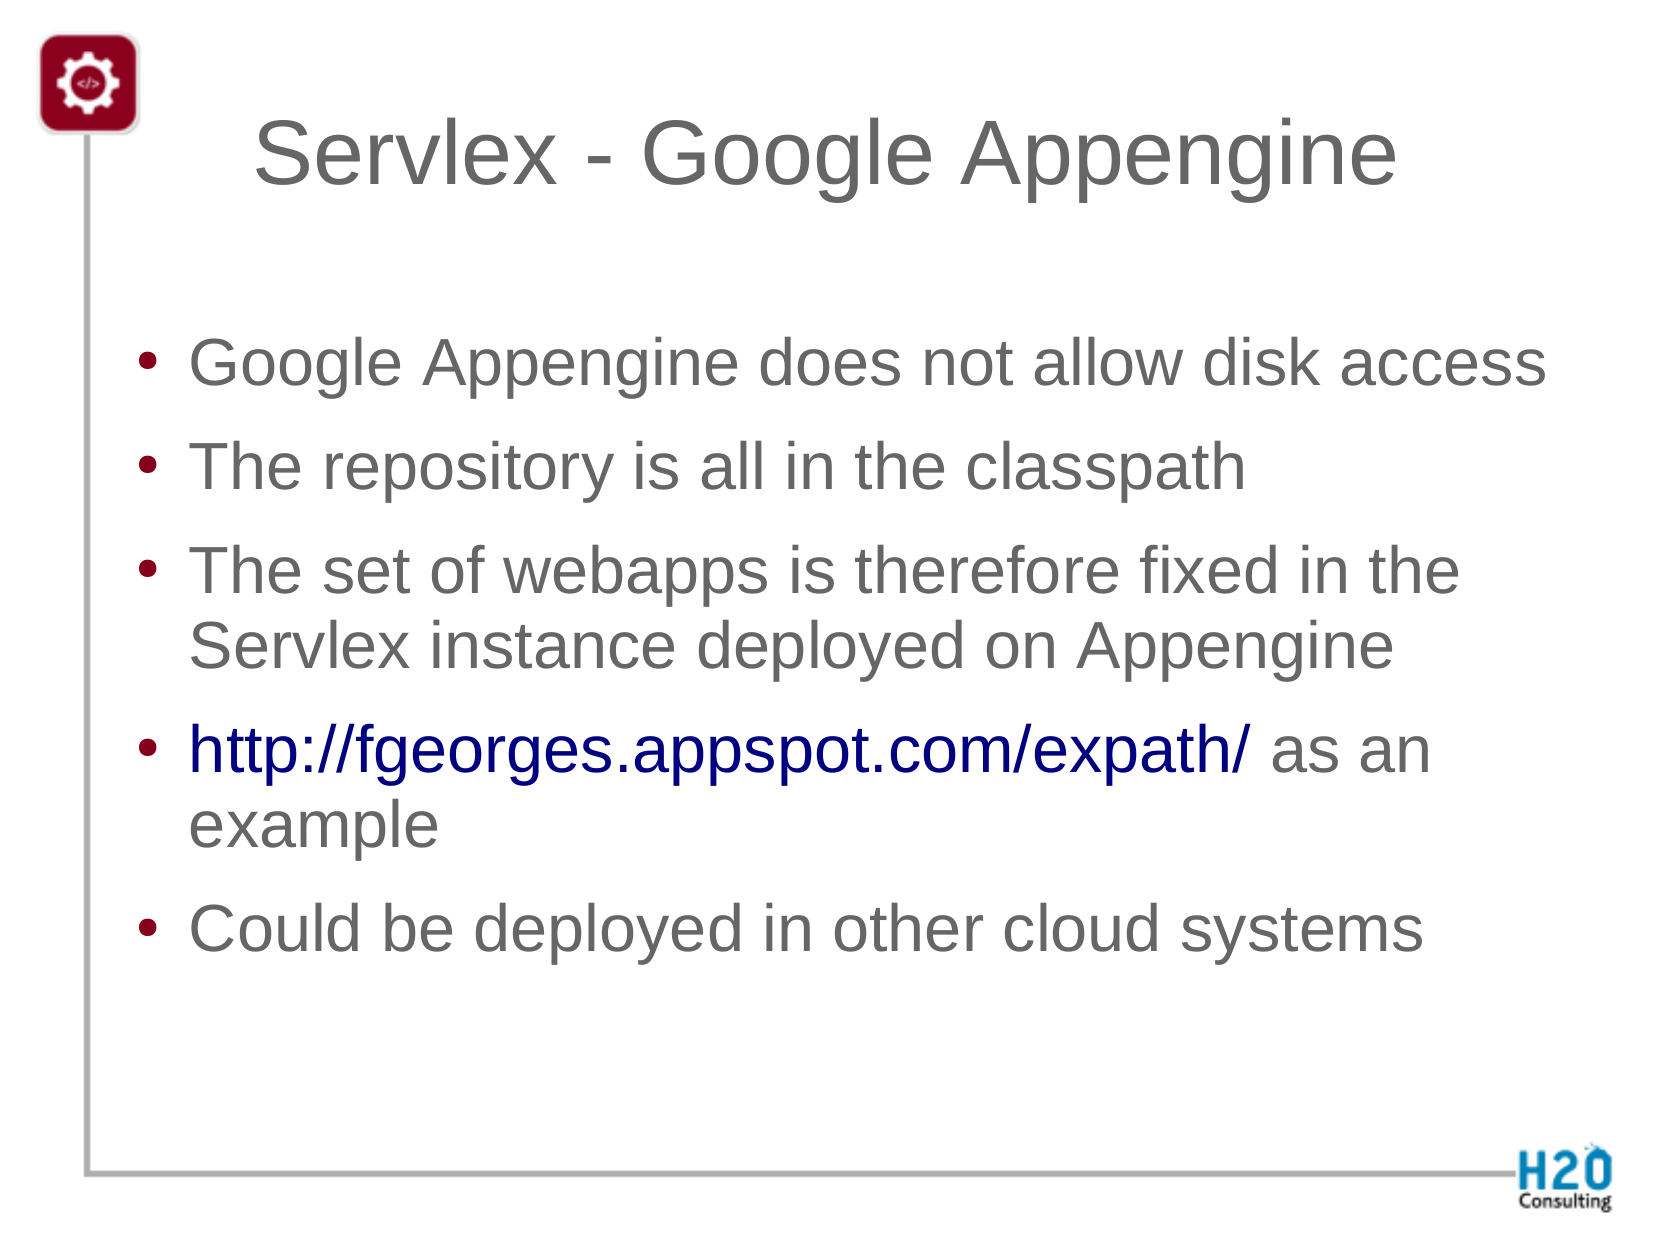

# Servlex - Google Appengine
Google Appengine does not allow disk access
The repository is all in the classpath
The set of webapps is therefore fixed in the Servlex instance deployed on Appengine
http://fgeorges.appspot.com/expath/ as an example
Could be deployed in other cloud systems